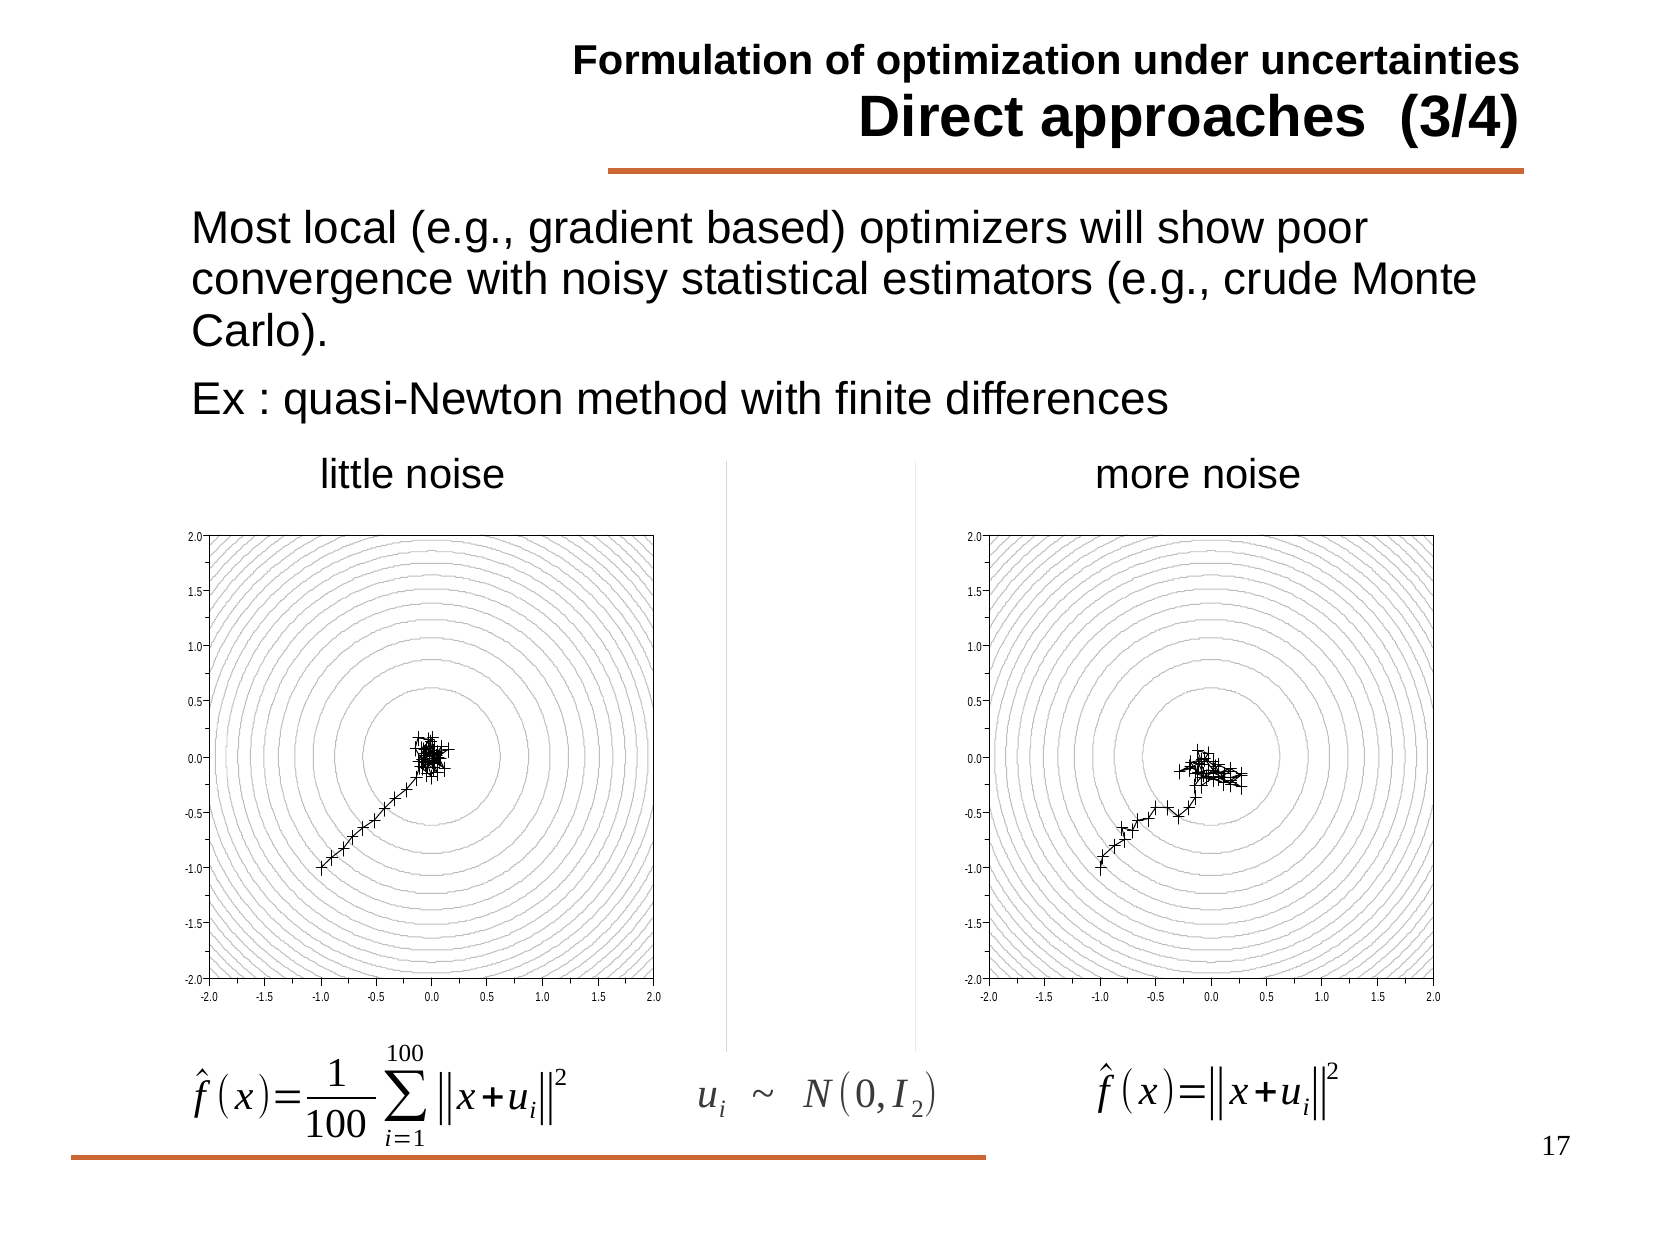

Formulation of optimization under uncertainties
Direct approaches (3/4)
Most local (e.g., gradient based) optimizers will show poor convergence with noisy statistical estimators (e.g., crude Monte Carlo).
Ex : quasi-Newton method with finite differences
little noise
more noise
17